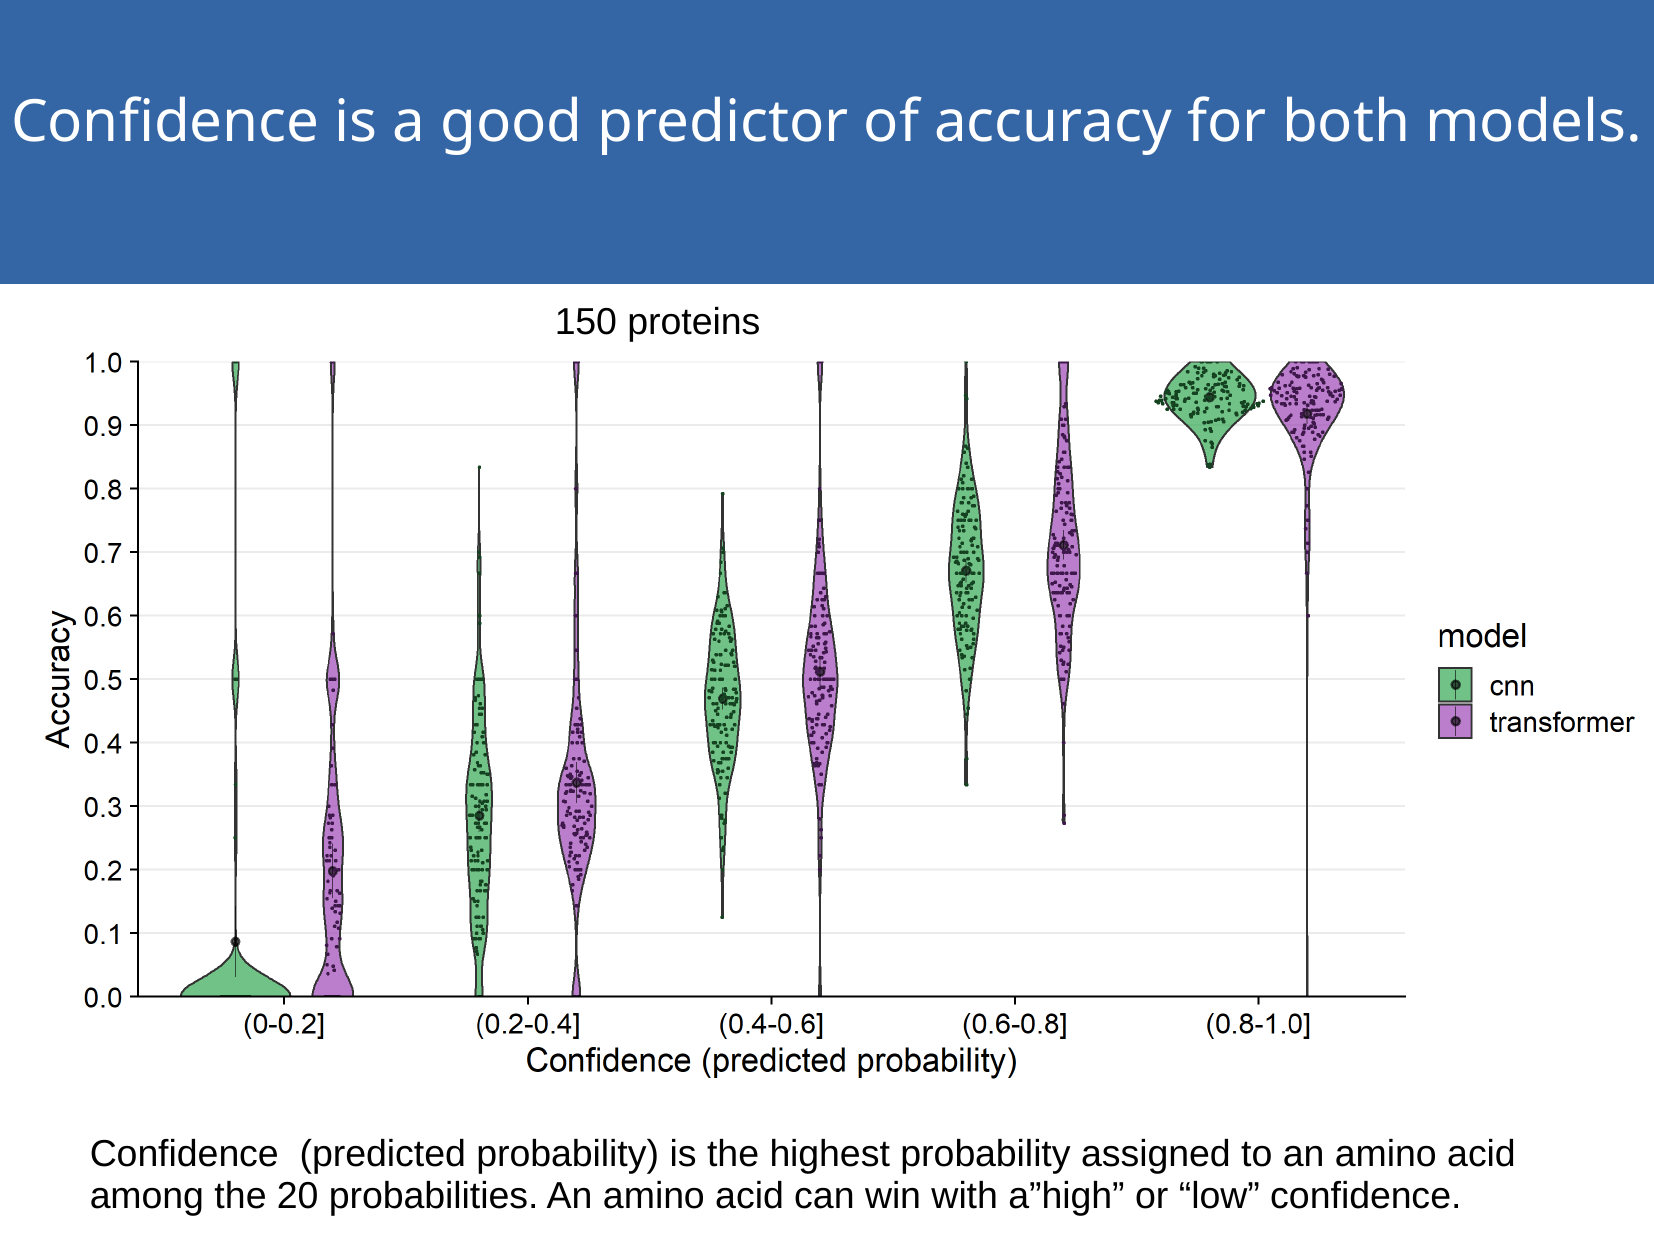

Confidence is a good predictor of accuracy for both models.
150 proteins
Confidence (predicted probability) is the highest probability assigned to an amino acid among the 20 probabilities. An amino acid can win with a”high” or “low” confidence.